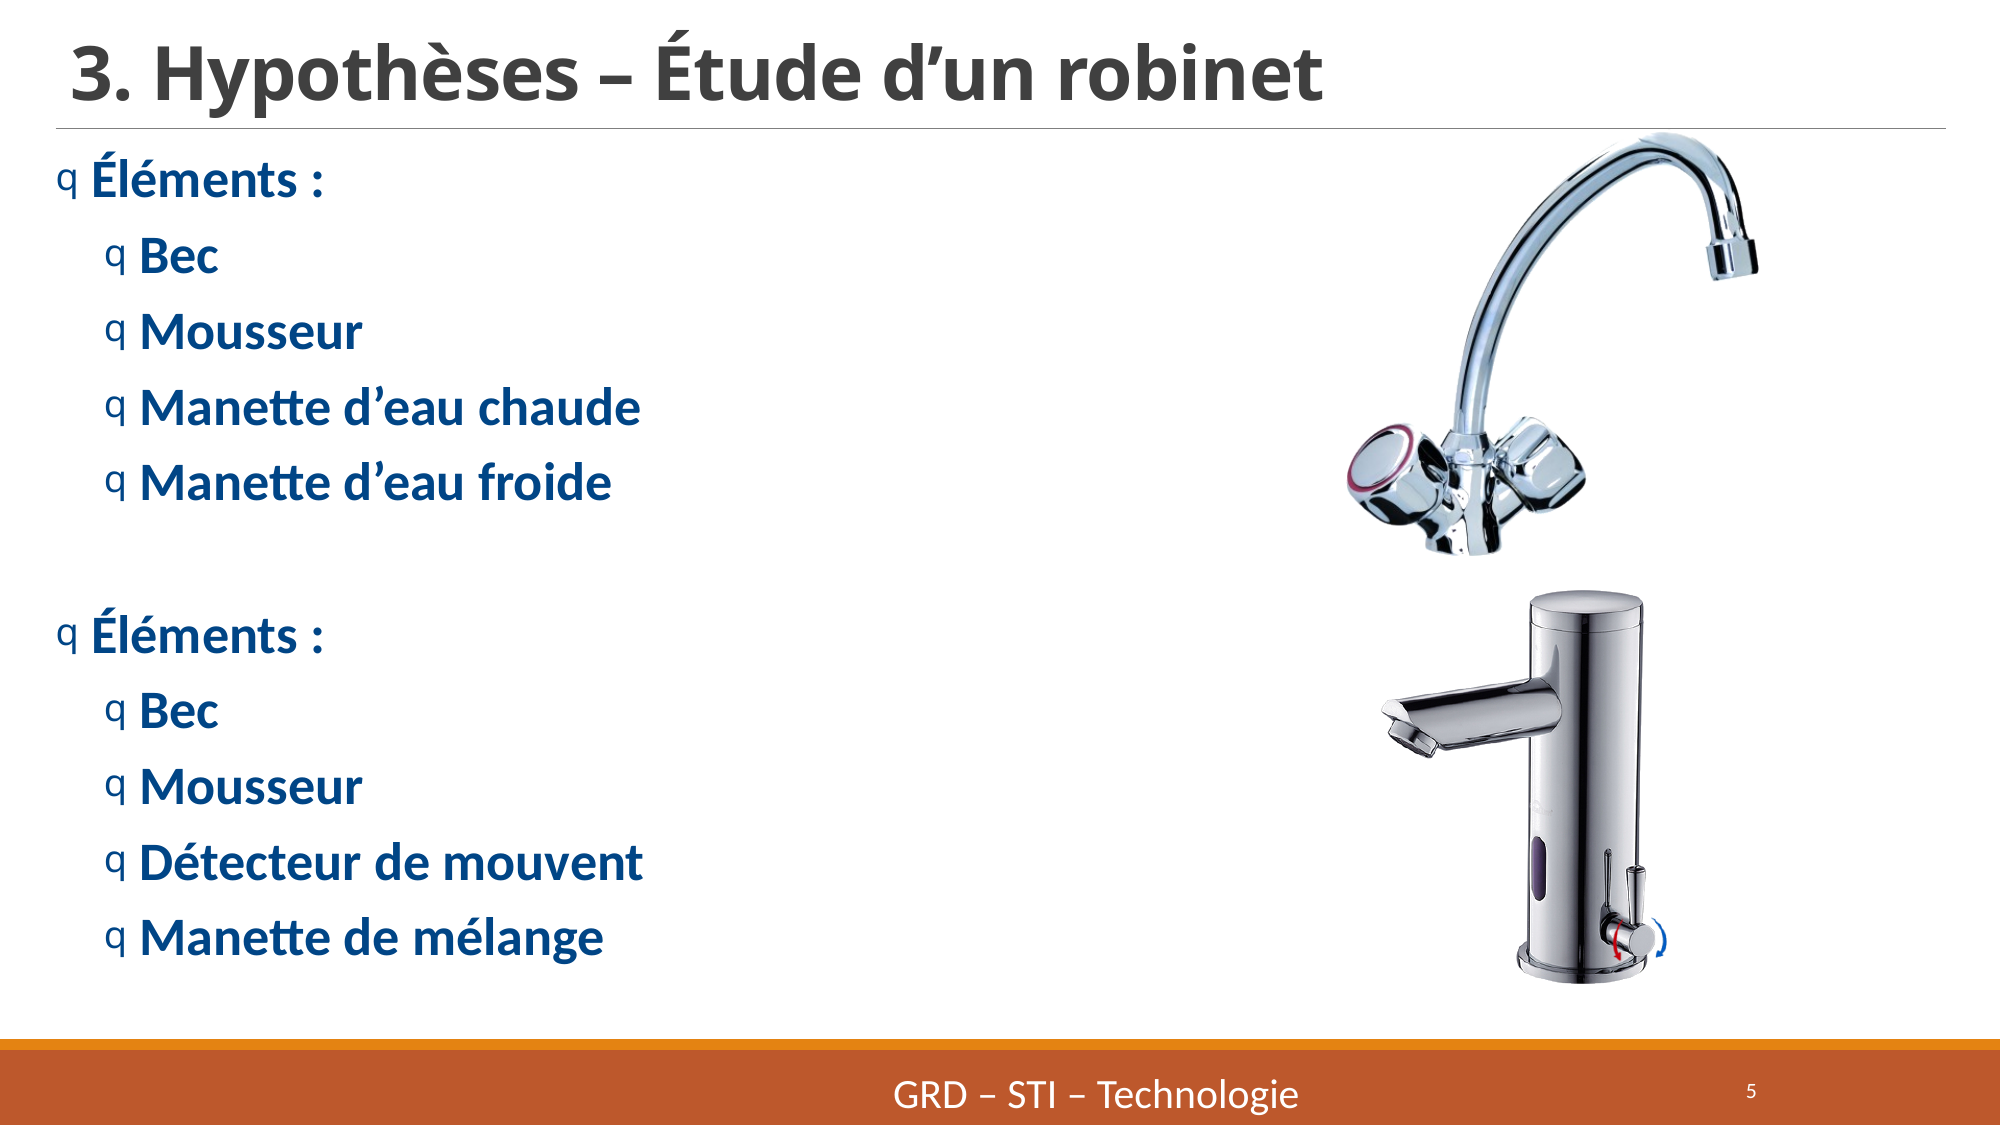

# 3. Hypothèses – Étude d’un robinet
 Éléments :
 Bec
 Mousseur
 Manette d’eau chaude
 Manette d’eau froide
 Éléments :
 Bec
 Mousseur
 Détecteur de mouvent
 Manette de mélange
GRD STI
5